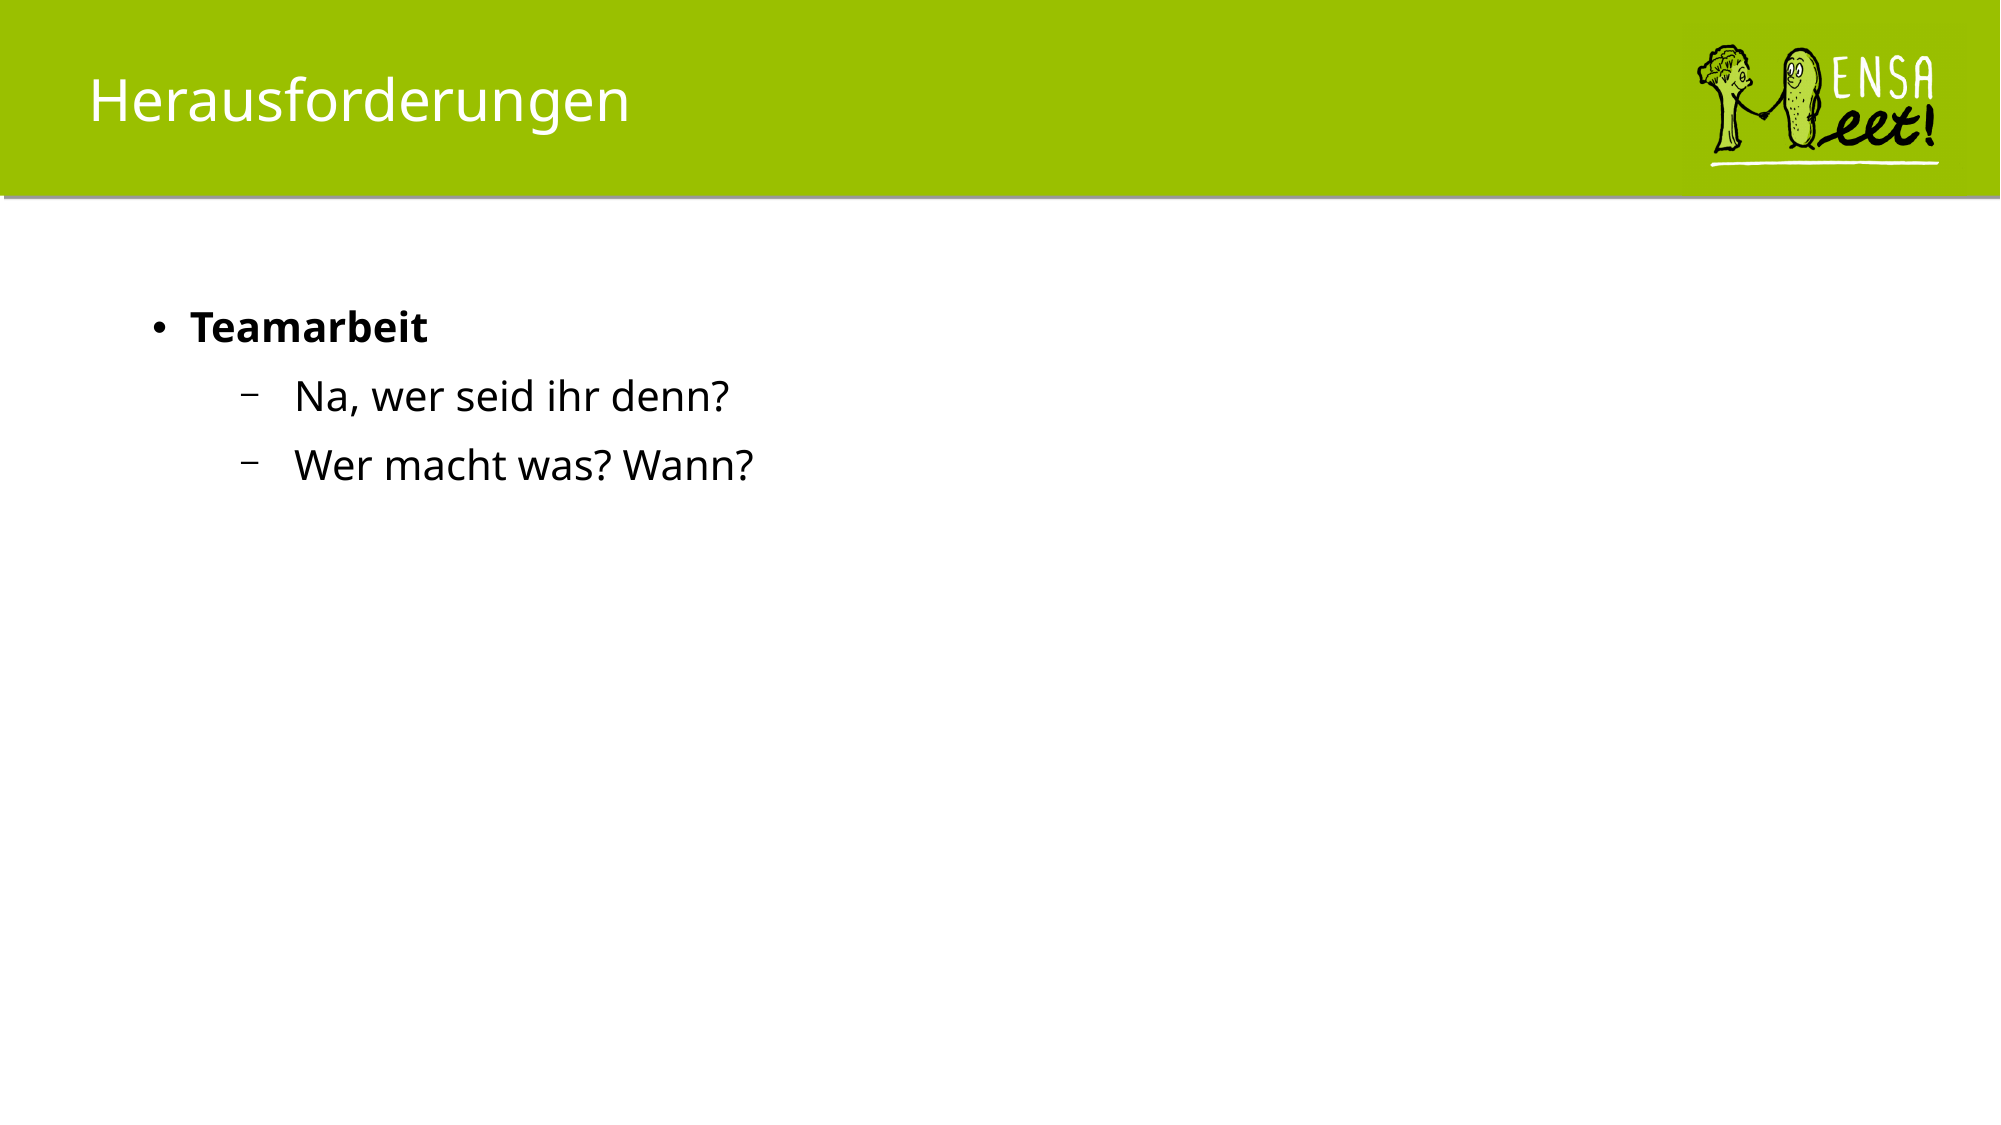

# Herausforderungen
Teamarbeit
Na, wer seid ihr denn?
Wer macht was? Wann?